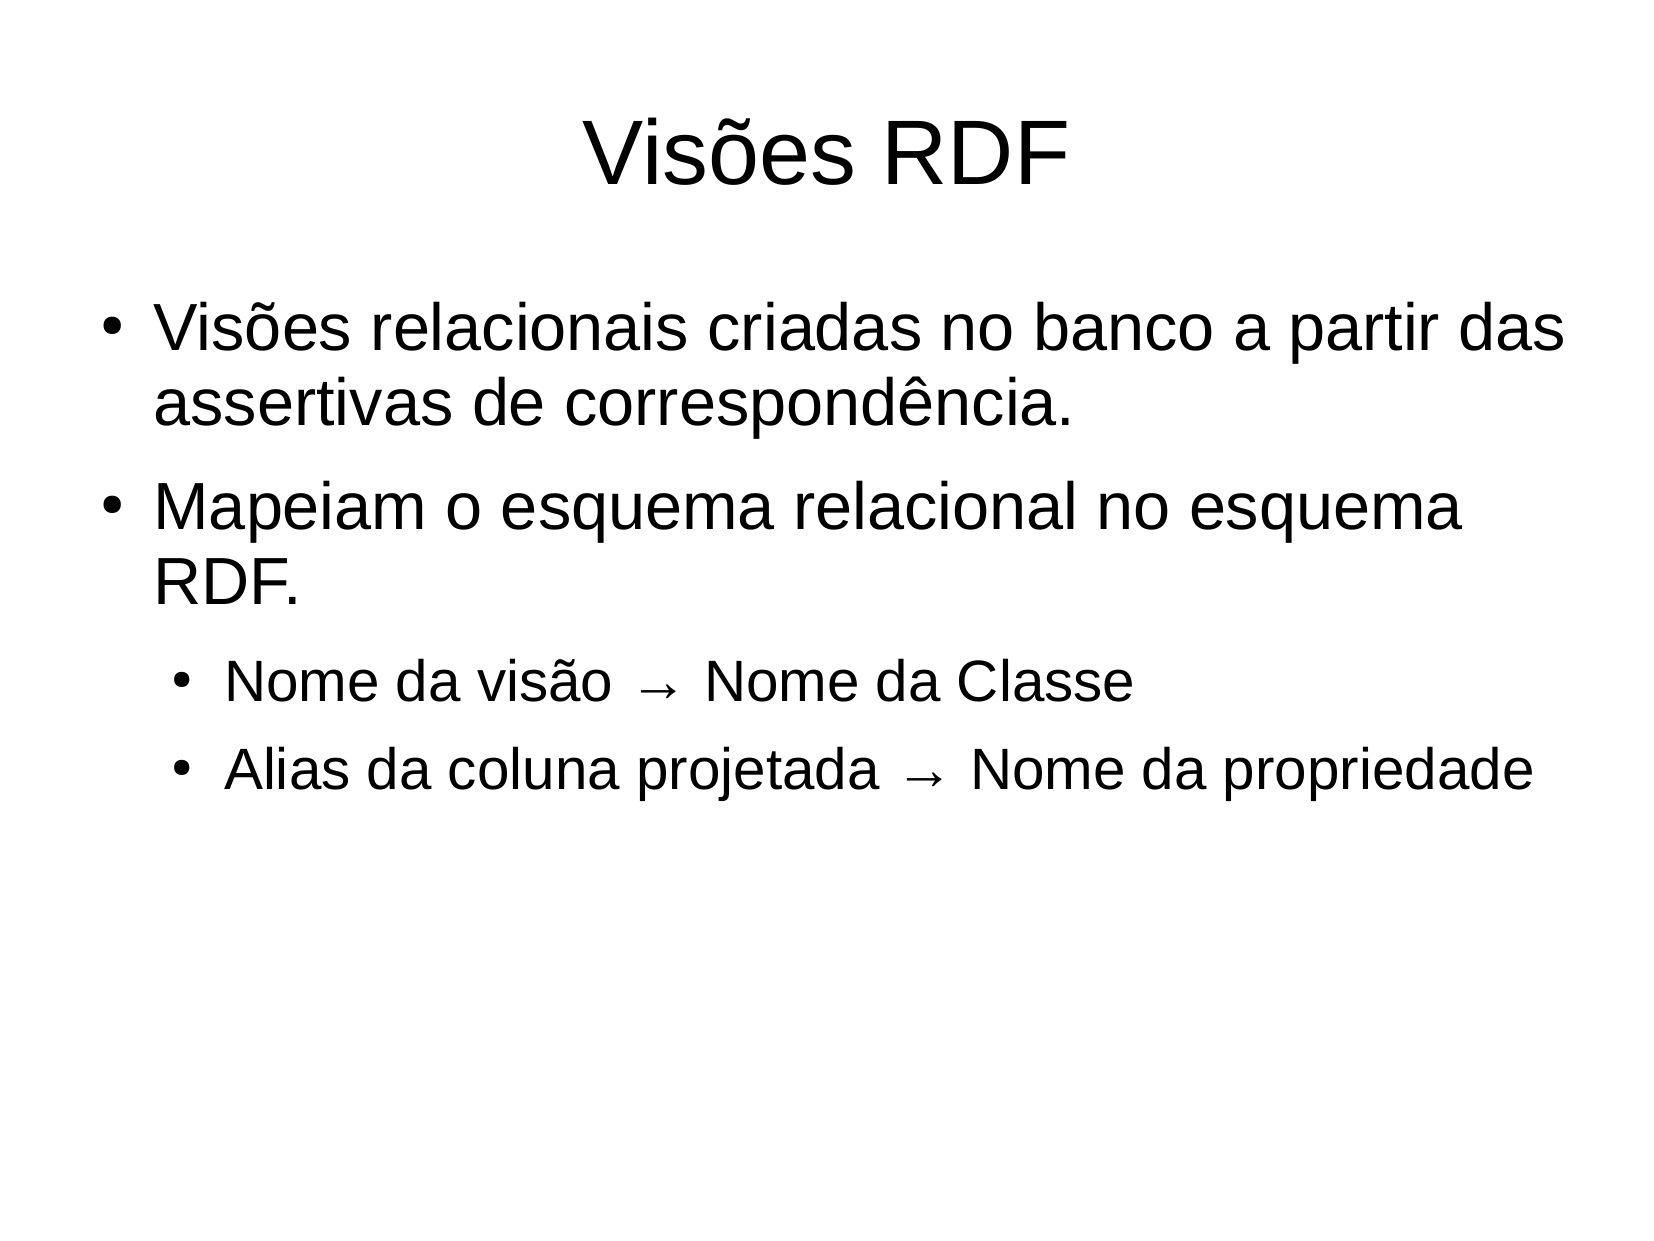

# Visões RDF
Visões relacionais criadas no banco a partir das assertivas de correspondência.
Mapeiam o esquema relacional no esquema RDF.
Nome da visão → Nome da Classe
Alias da coluna projetada → Nome da propriedade